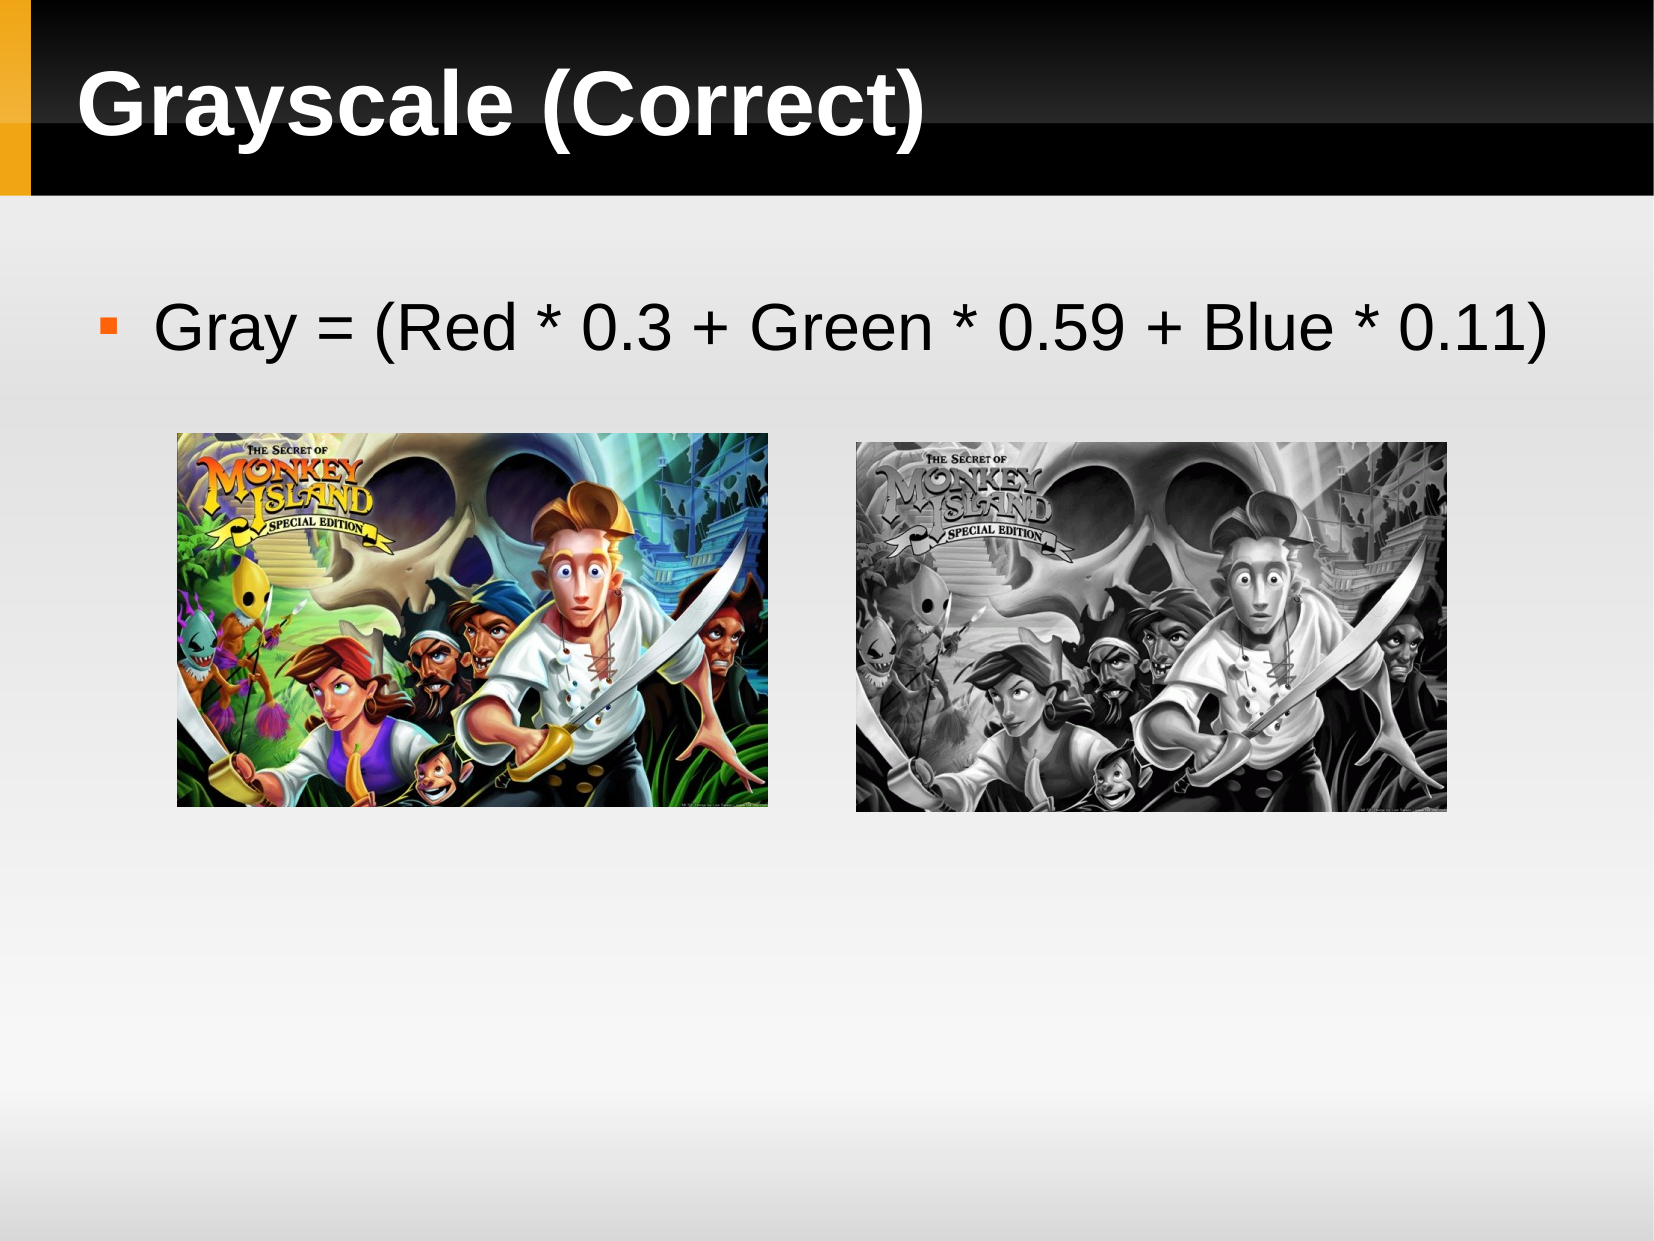

# Grayscale (Correct)
Gray = (Red * 0.3 + Green * 0.59 + Blue * 0.11)